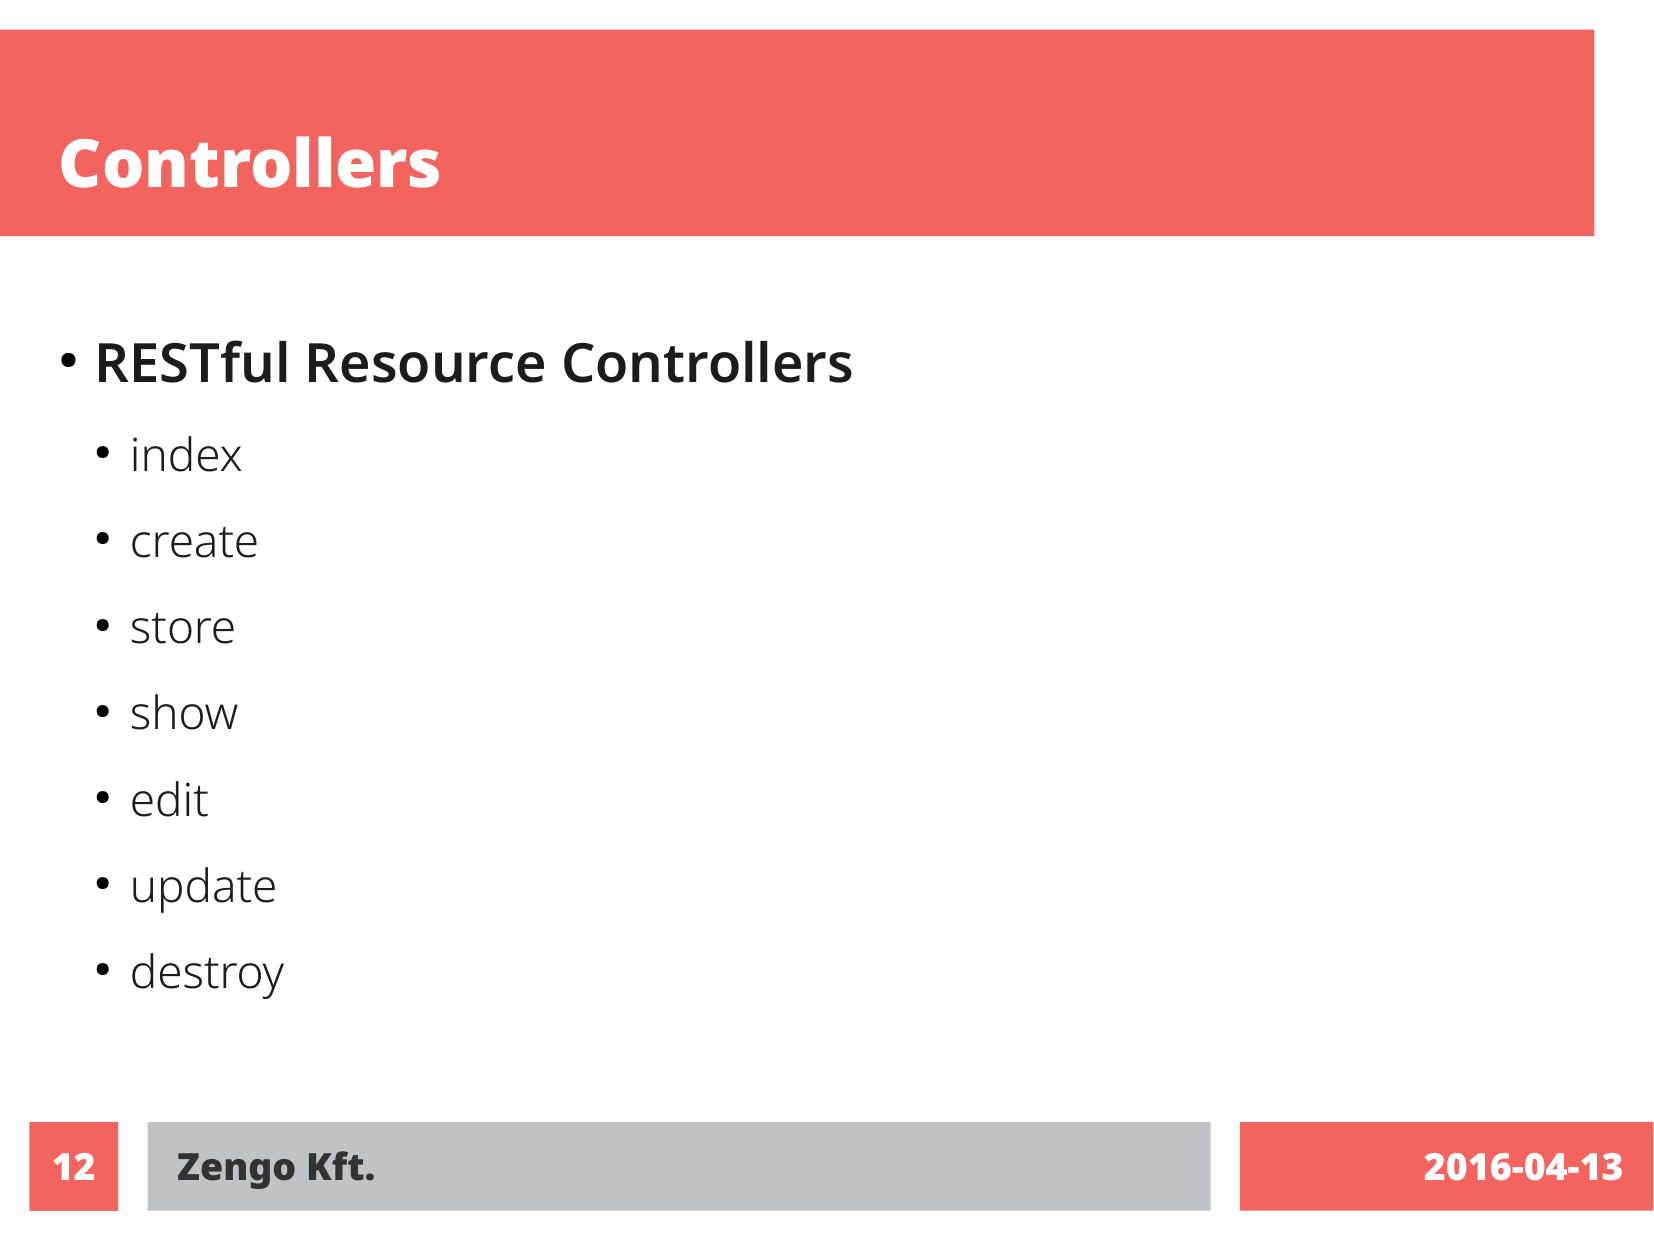

# Controllers
RESTful Resource Controllers
index
create
store
show
edit
update
destroy
12
Zengo Kft.
2016-04-13